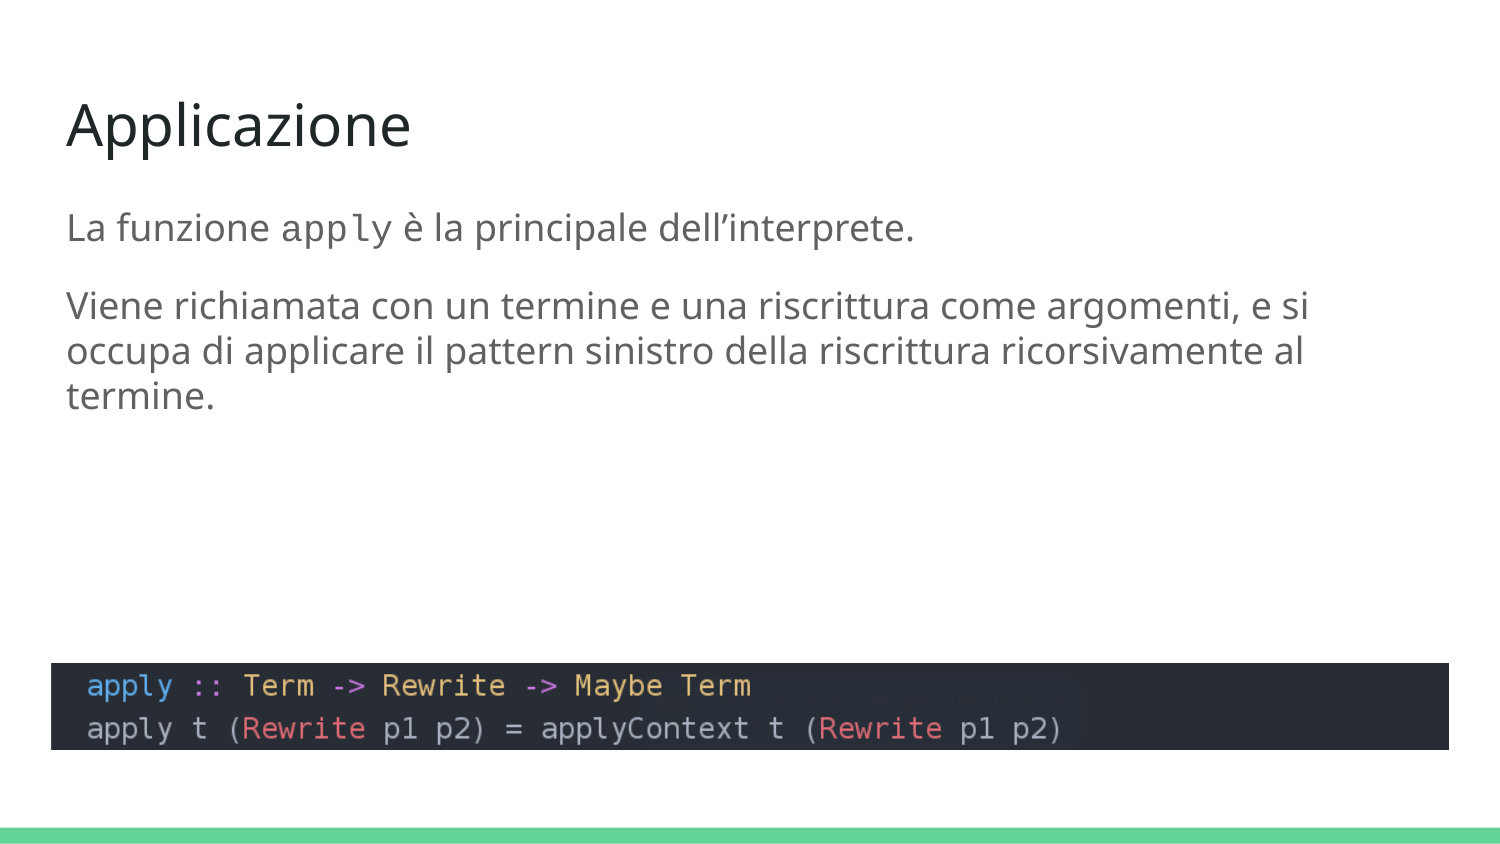

# Applicazione
La funzione apply è la principale dell’interprete.
Viene richiamata con un termine e una riscrittura come argomenti, e si occupa di applicare il pattern sinistro della riscrittura ricorsivamente al termine.